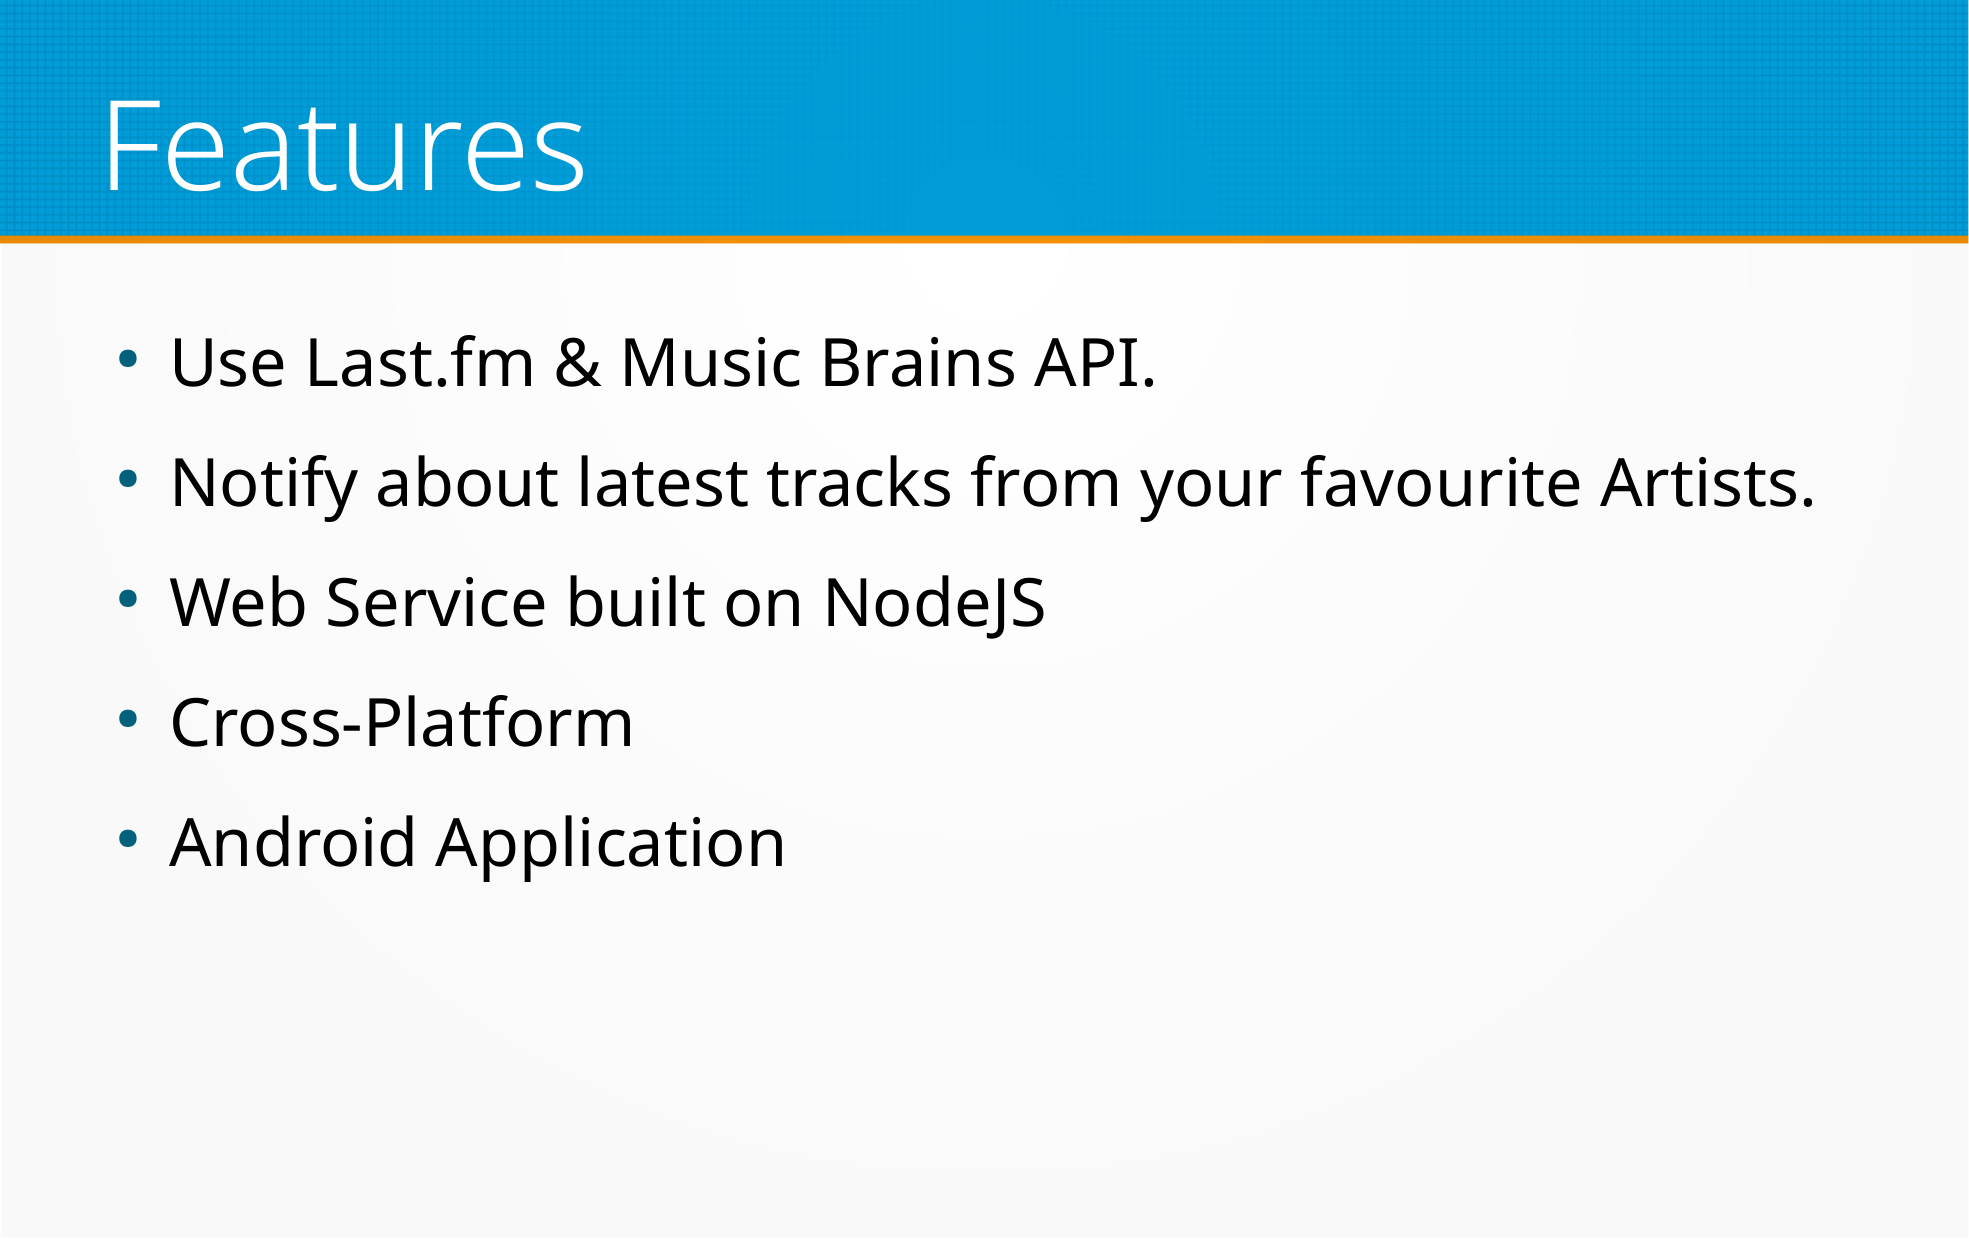

# Features
Use Last.fm & Music Brains API.
Notify about latest tracks from your favourite Artists.
Web Service built on NodeJS
Cross-Platform
Android Application